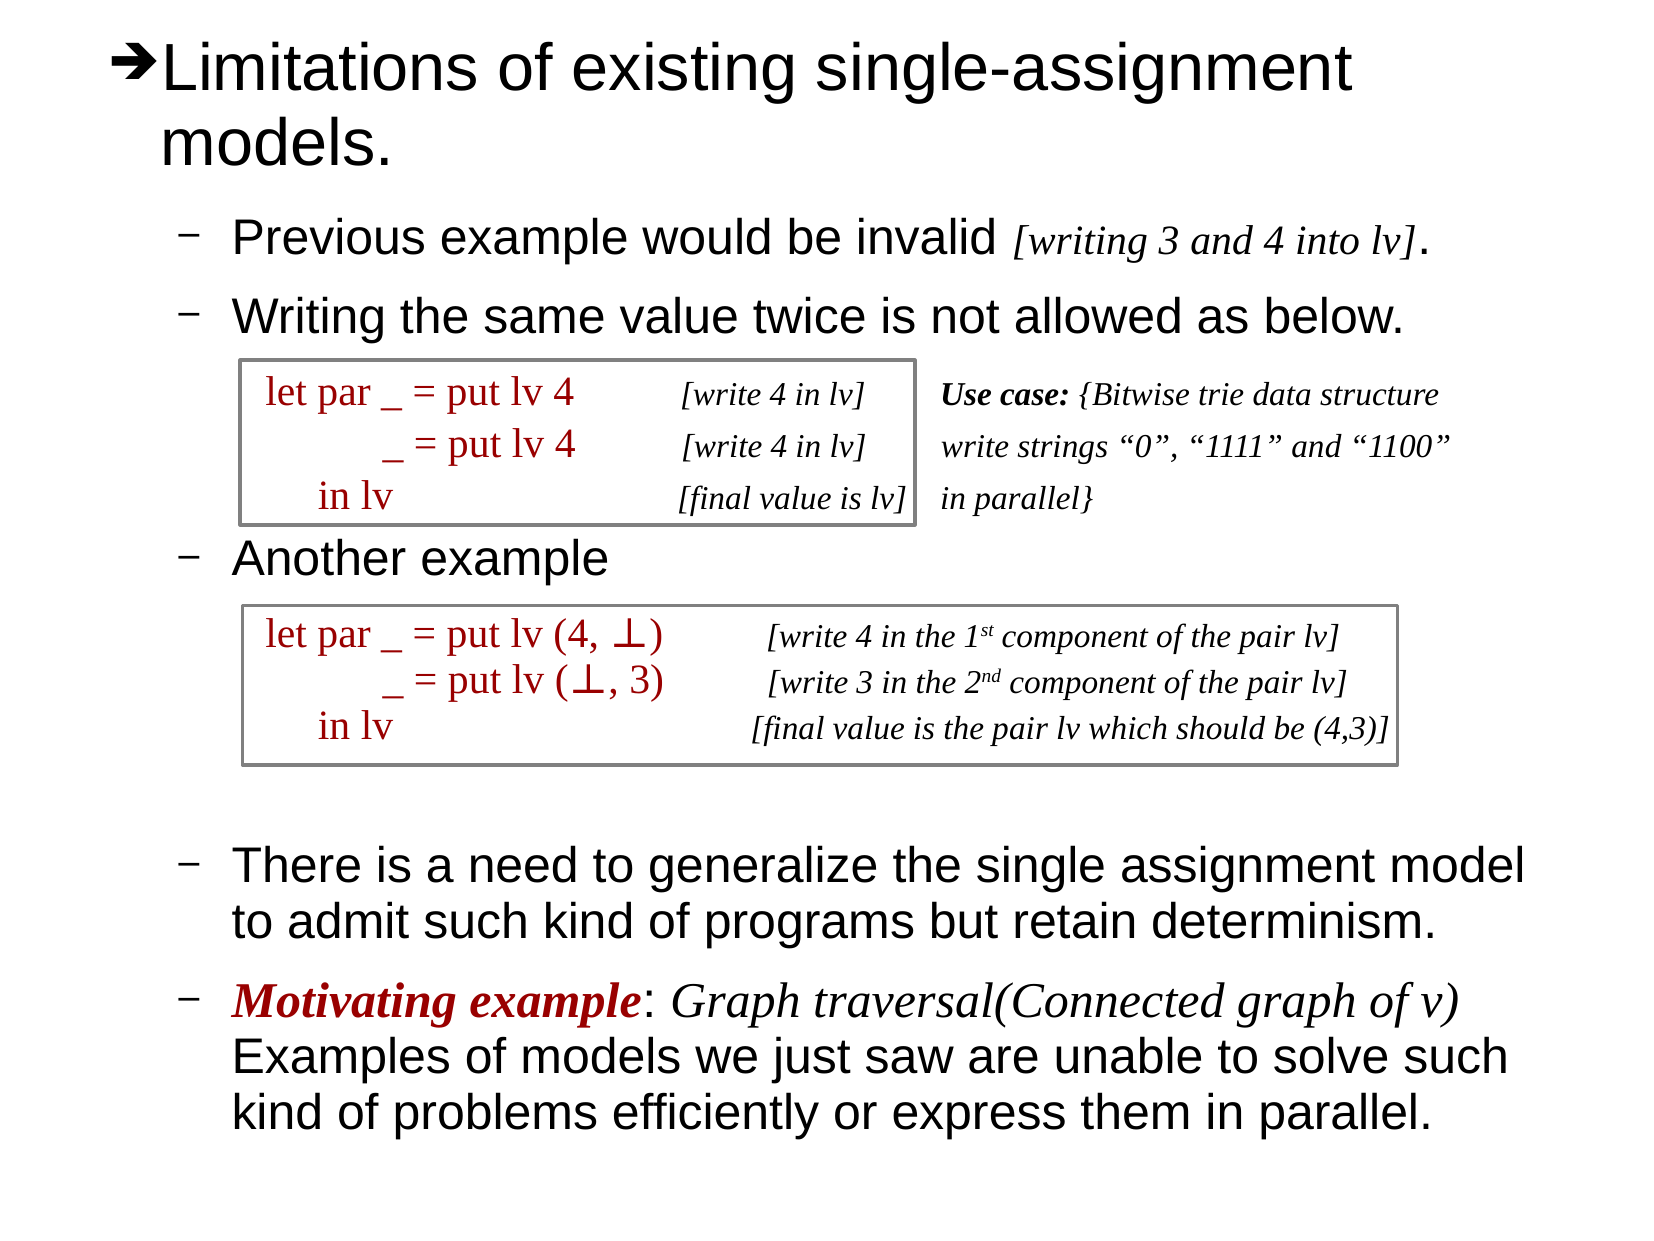

# Limitations of existing single-assignment models.
Previous example would be invalid [writing 3 and 4 into lv].
Writing the same value twice is not allowed as below.
 	 let par _ = put lv 4 [write 4 in lv] Use case: {Bitwise trie data structure
 	 	 _ = put lv 4 [write 4 in lv] write strings “0”, “1111” and “1100”
 	 in lv [final value is lv] in parallel}
Another example
 	 let par _ = put lv (4, ⊥) [write 4 in the 1st component of the pair lv]
 	 _ = put lv (⊥, 3) [write 3 in the 2nd component of the pair lv]
 	 in lv [final value is the pair lv which should be (4,3)]
There is a need to generalize the single assignment model to admit such kind of programs but retain determinism.
Motivating example: Graph traversal(Connected graph of v) Examples of models we just saw are unable to solve such kind of problems efficiently or express them in parallel.